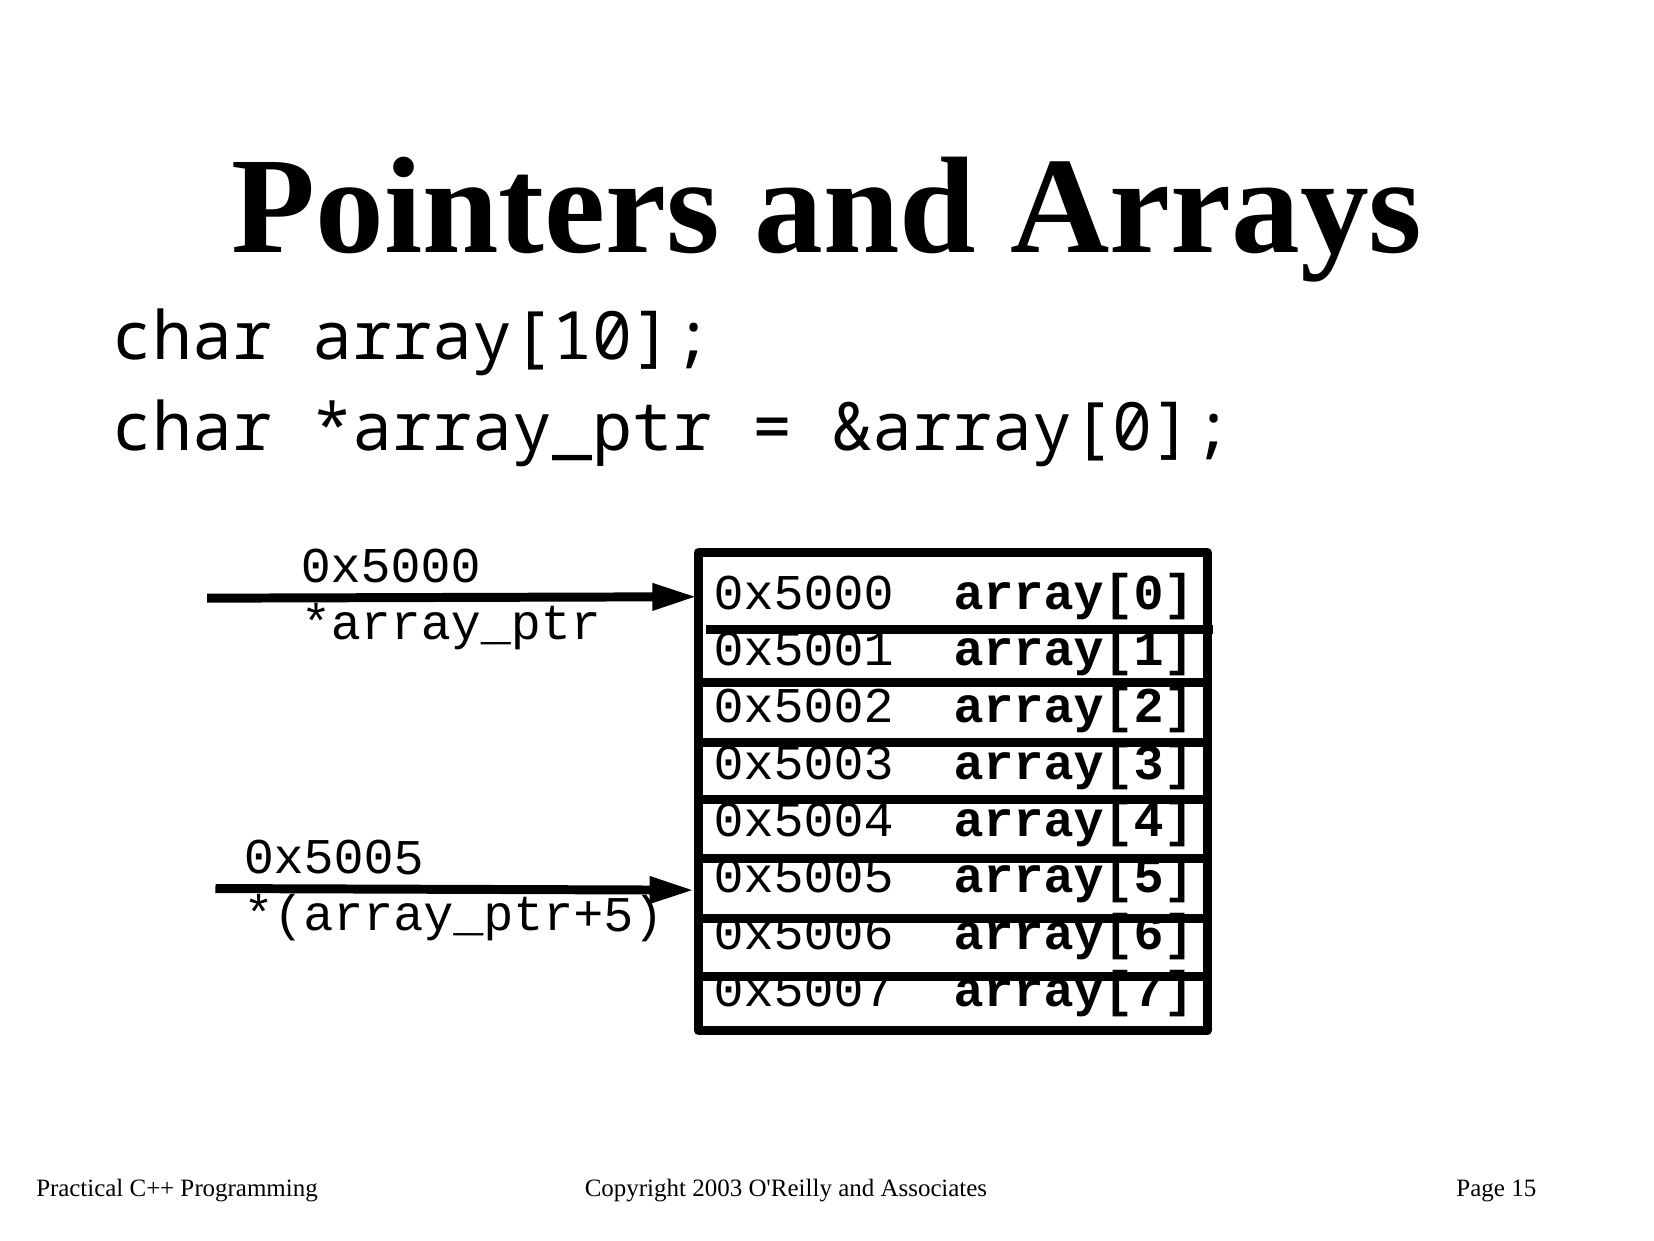

# Pointers and Arrays
char array[10];
char *array_ptr = &array[0];
0x5000 array[0]
0x5001 array[1]
0x5002 array[2]
0x5003 array[3]
0x5004 array[4]
0x5005 array[5]
0x5006 array[6]
0x5007 array[7]
0x5000
*array_ptr
0x5005
*(array_ptr+5)